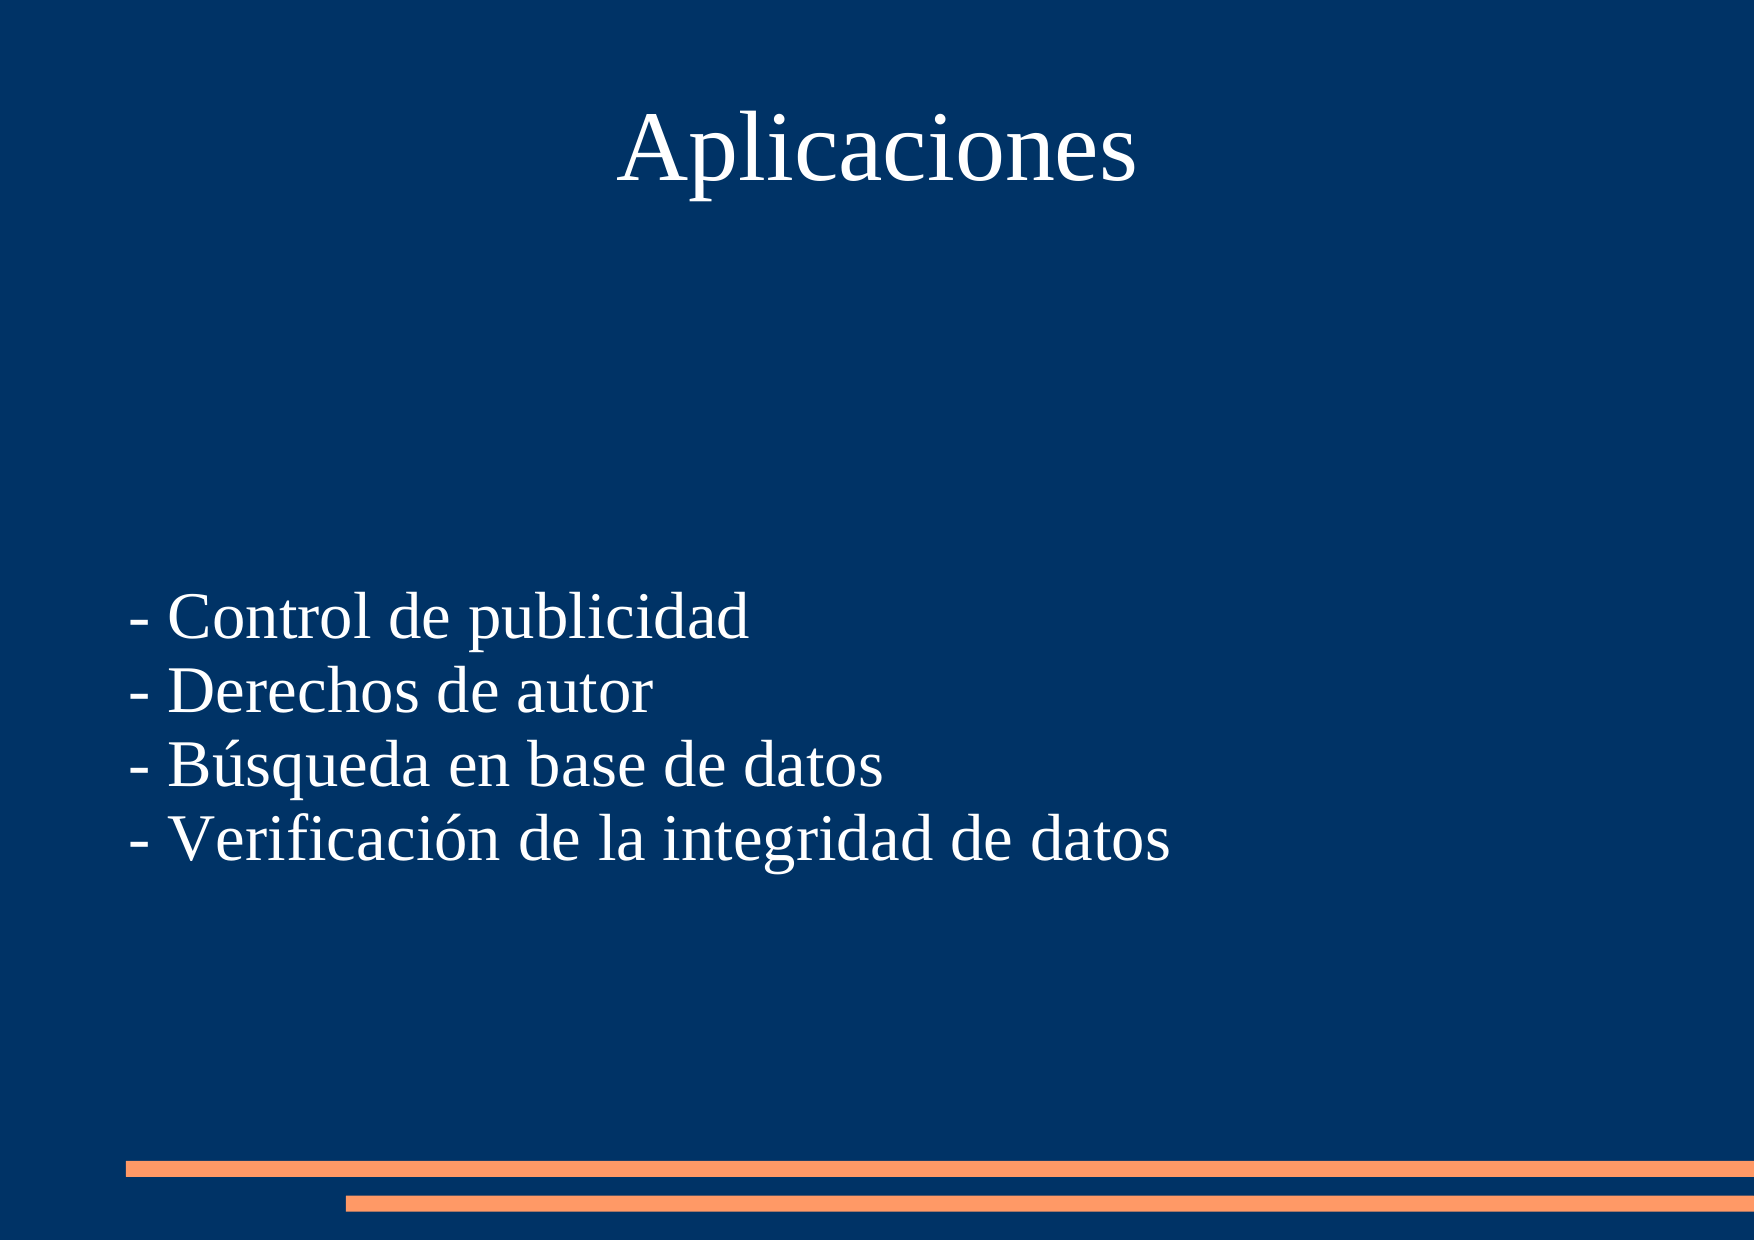

# Aplicaciones
- Control de publicidad
- Derechos de autor
- Búsqueda en base de datos
- Verificación de la integridad de datos